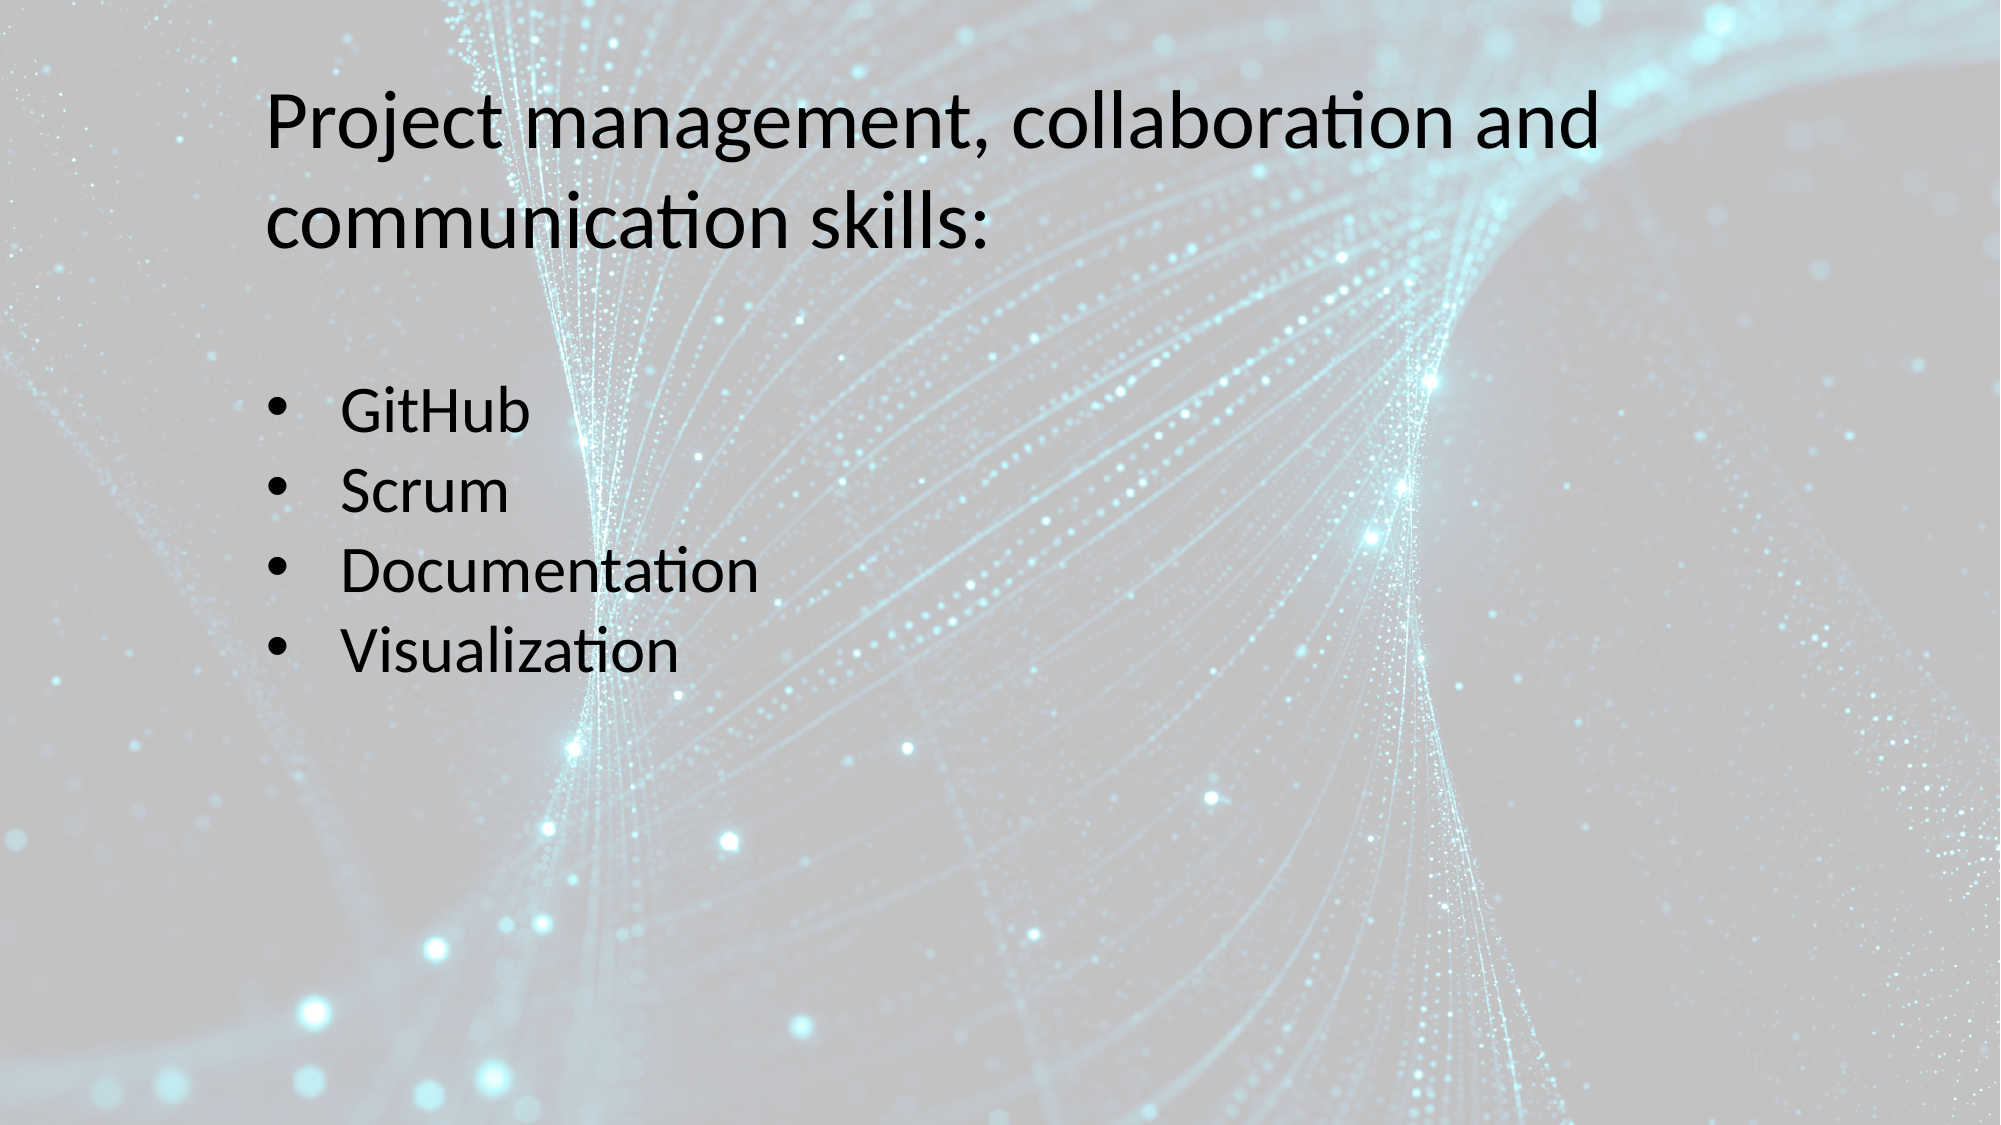

Project management, collaboration and communication skills:
GitHub
Scrum
Documentation
Visualization